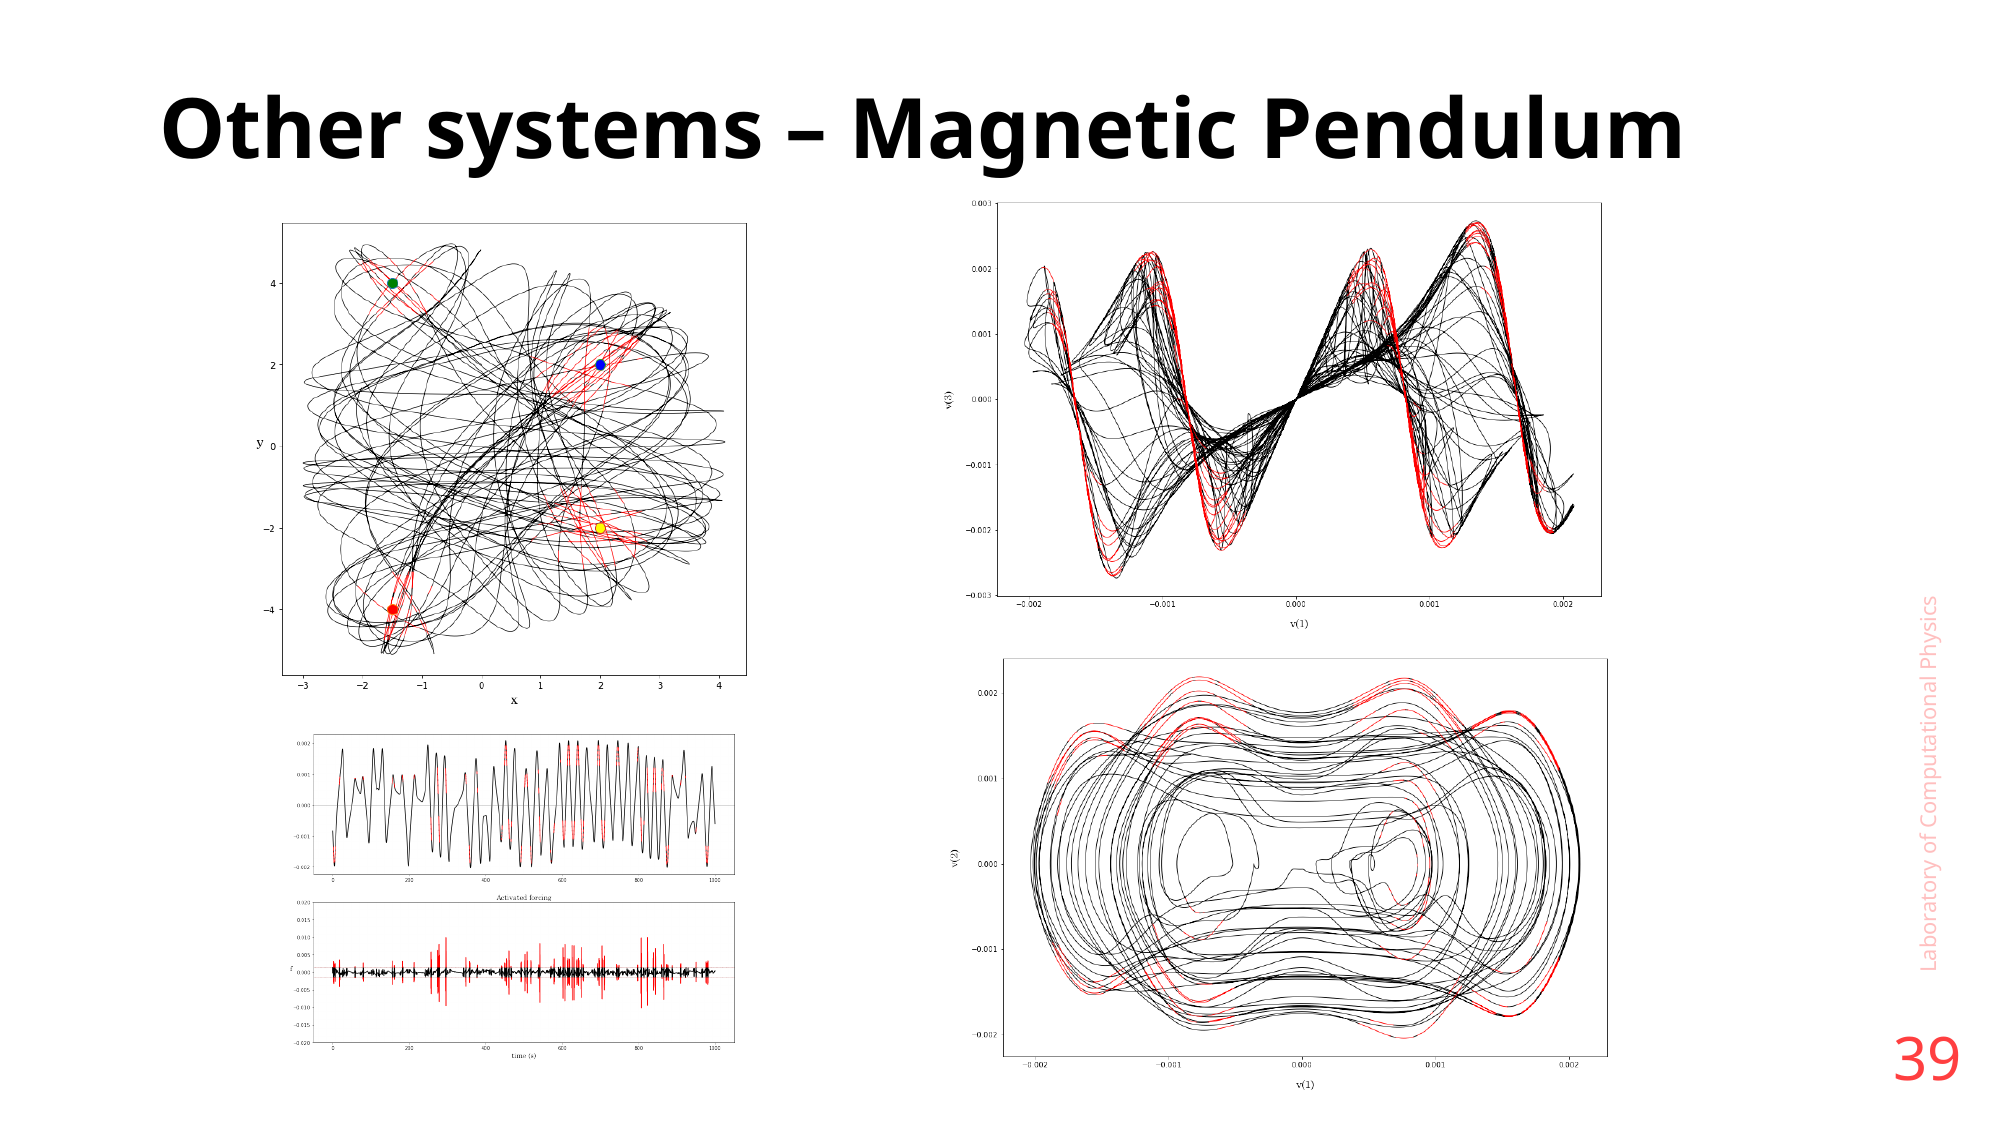

# Other systems – Magnetic Pendulum
Laboratory of Computational Physics